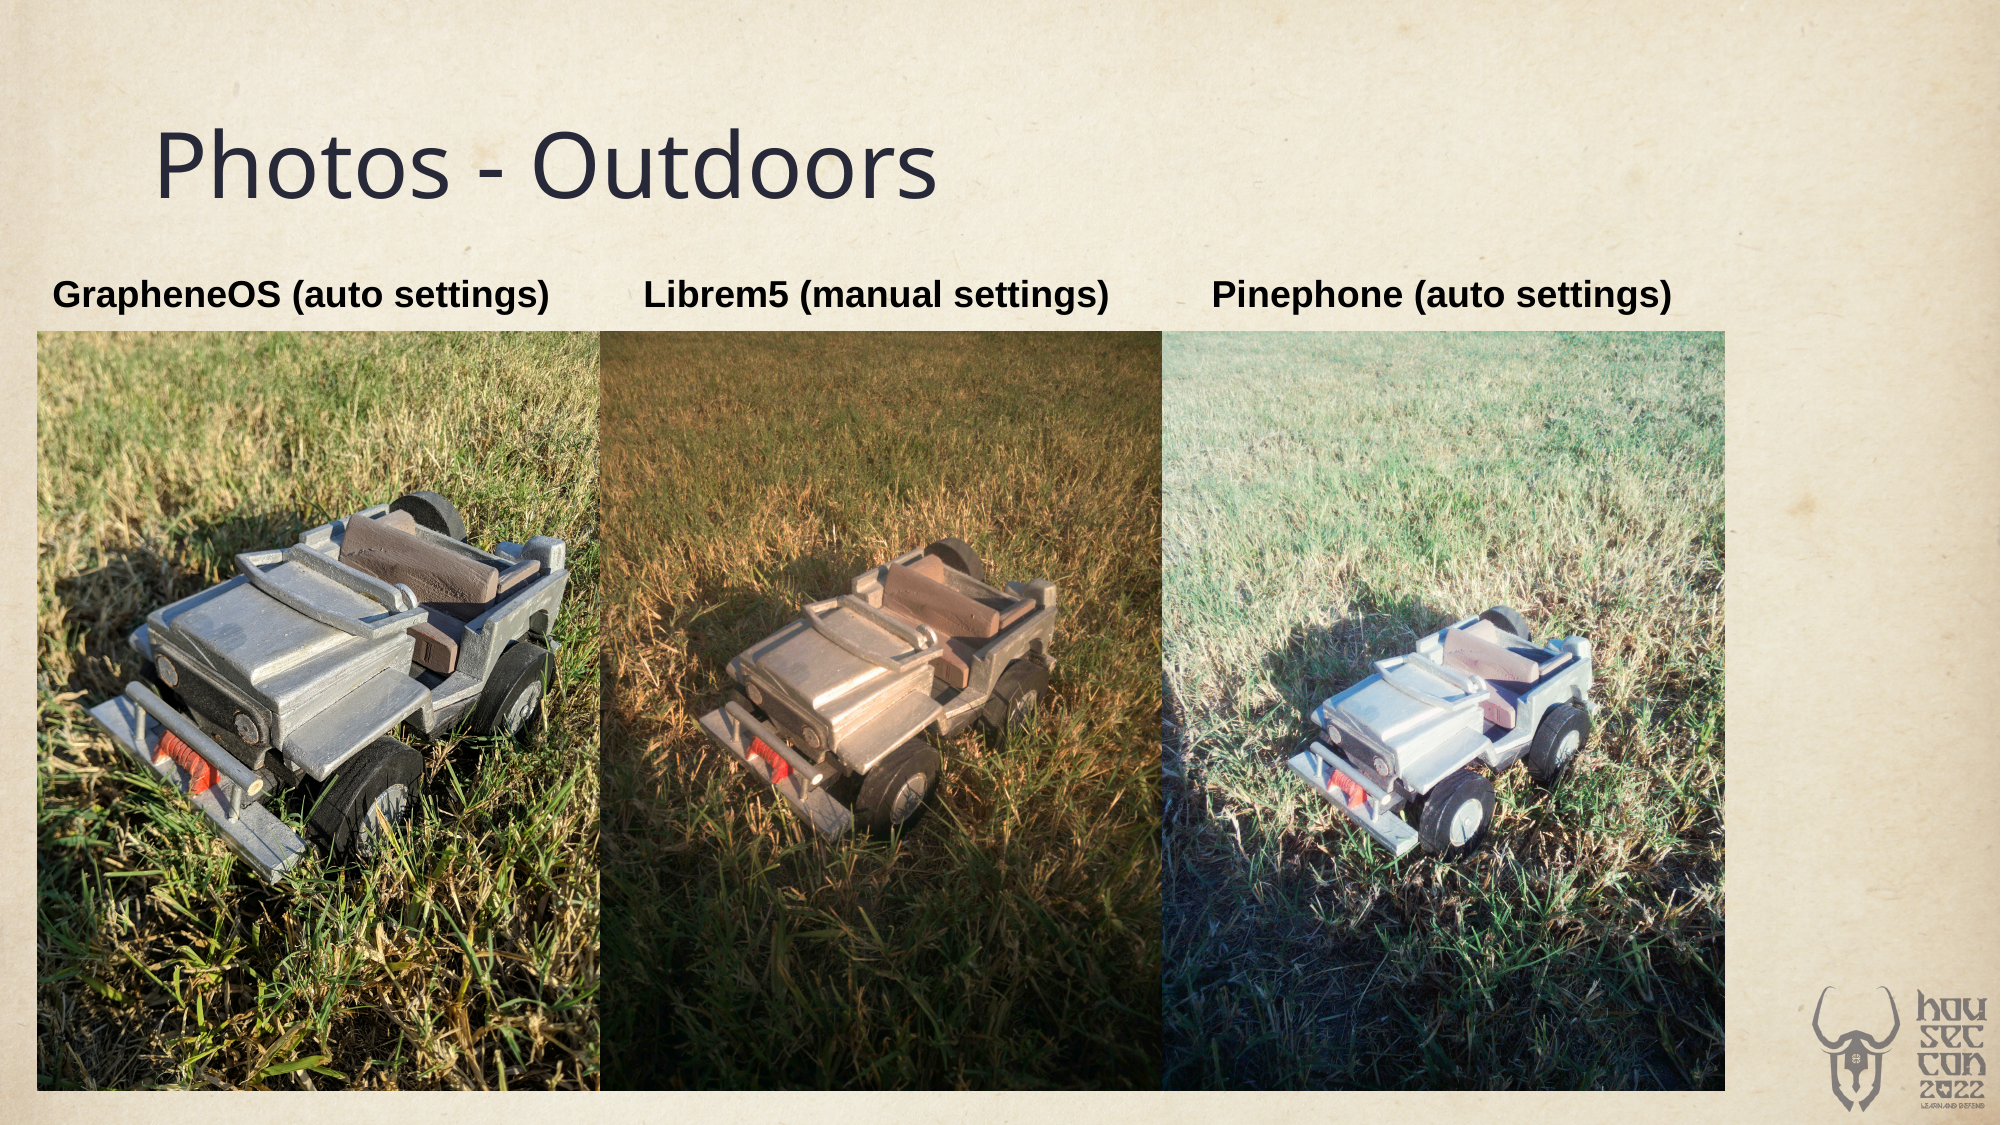

Photos - Outdoors
GrapheneOS (auto settings)
Librem5 (manual settings)
Pinephone (auto settings)